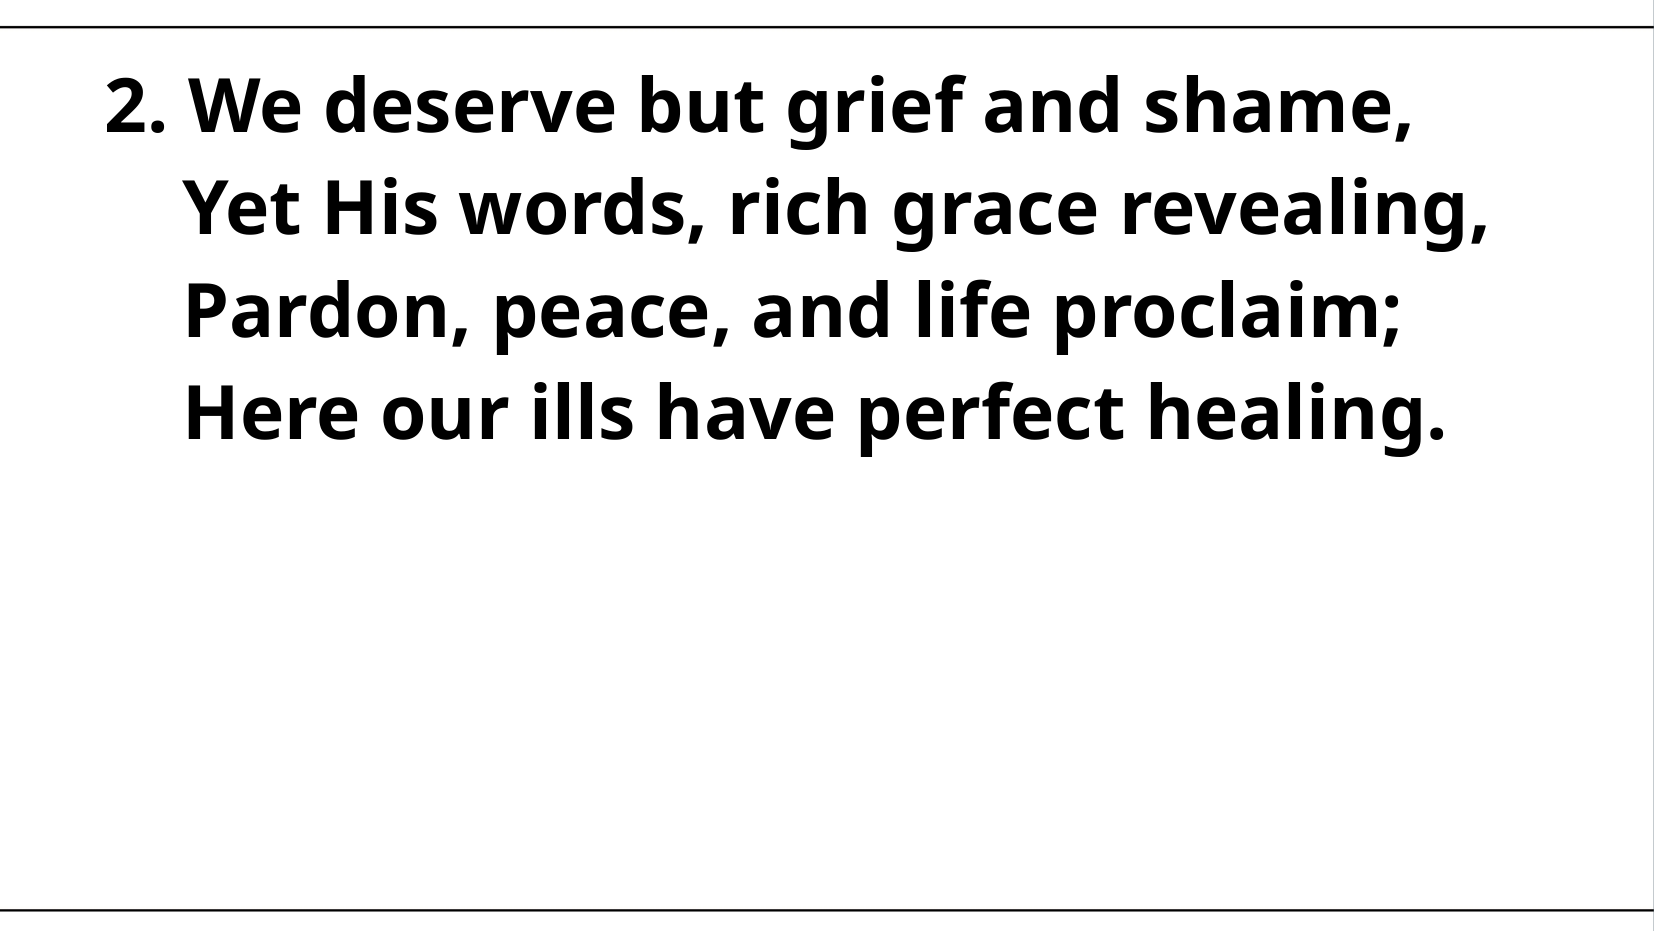

2. We deserve but grief and shame,
 Yet His words, rich grace revealing,
 Pardon, peace, and life proclaim;
 Here our ills have perfect healing.